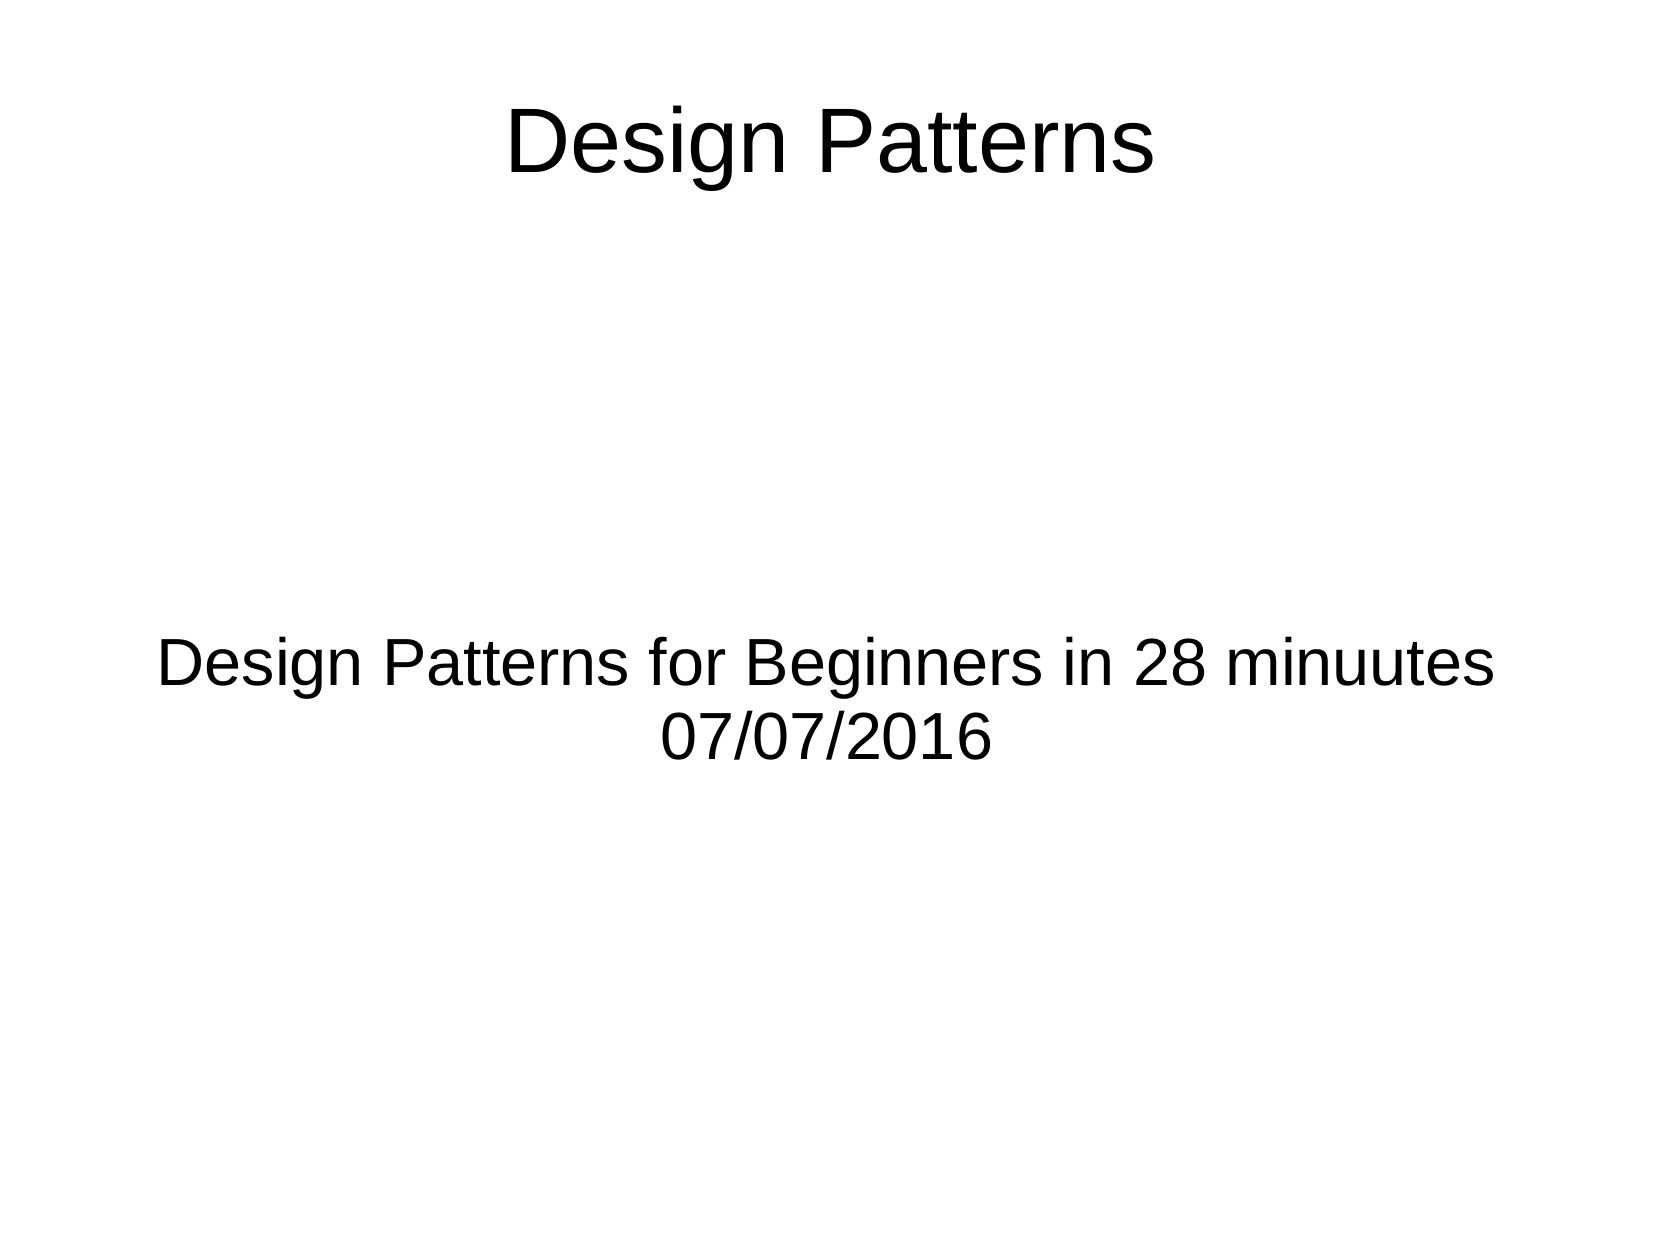

# Design Patterns
Design Patterns for Beginners in 28 minuutes
07/07/2016